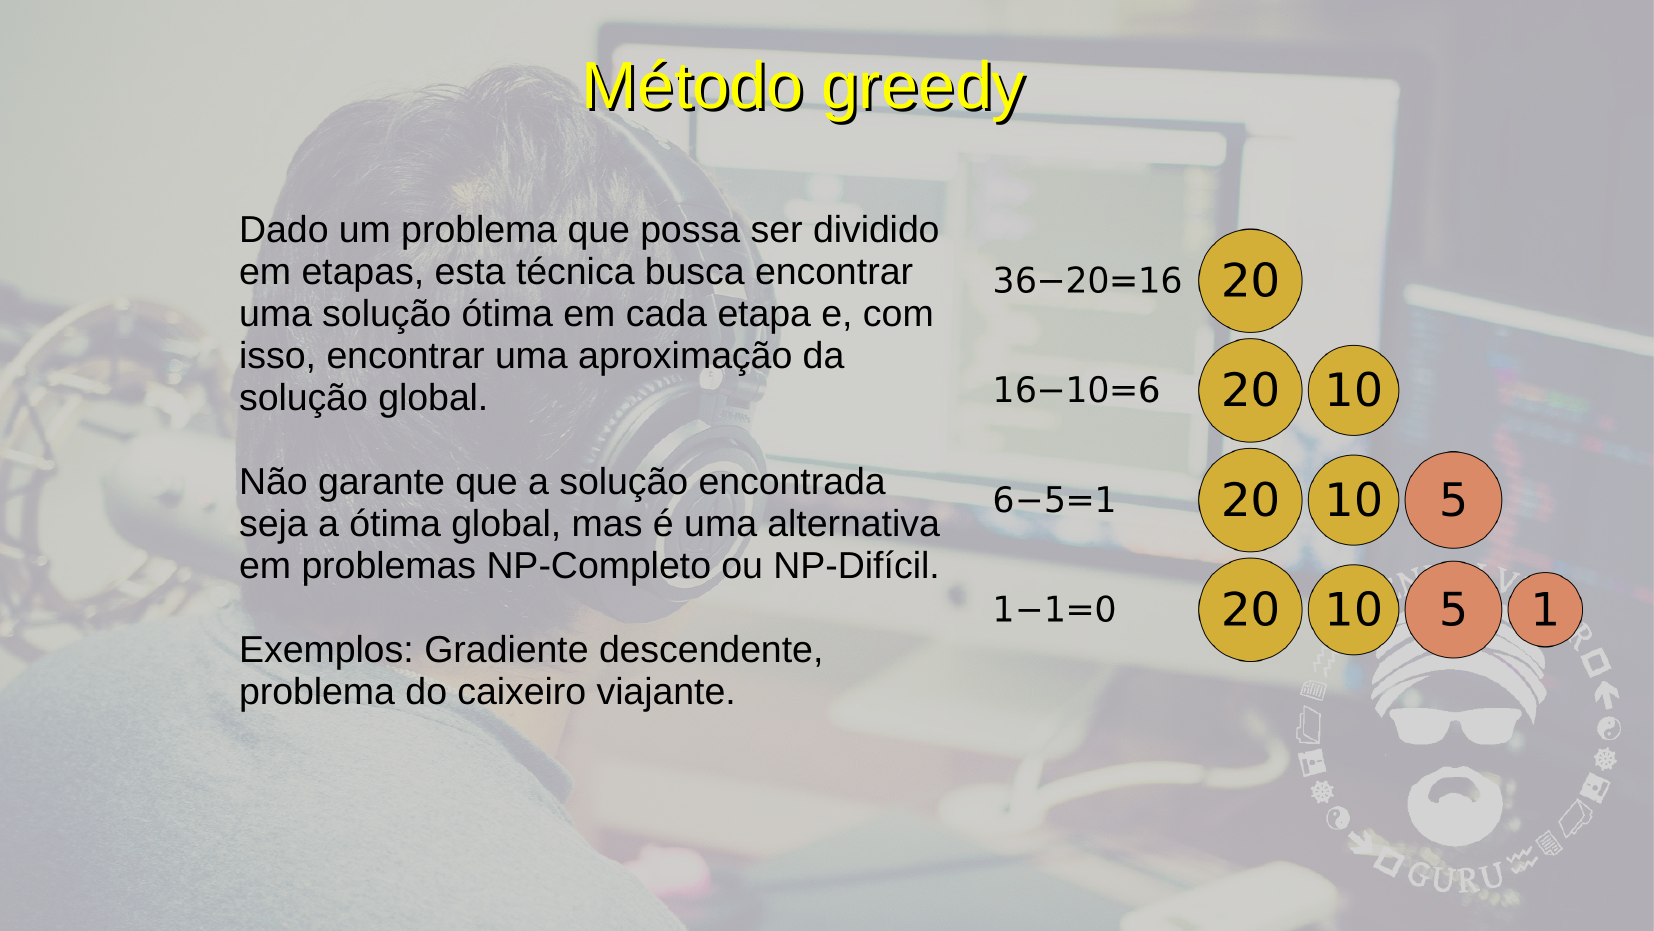

Método greedy
Dado um problema que possa ser dividido em etapas, esta técnica busca encontrar uma solução ótima em cada etapa e, com isso, encontrar uma aproximação da solução global.
Não garante que a solução encontrada seja a ótima global, mas é uma alternativa em problemas NP-Completo ou NP-Difícil.
Exemplos: Gradiente descendente, problema do caixeiro viajante.